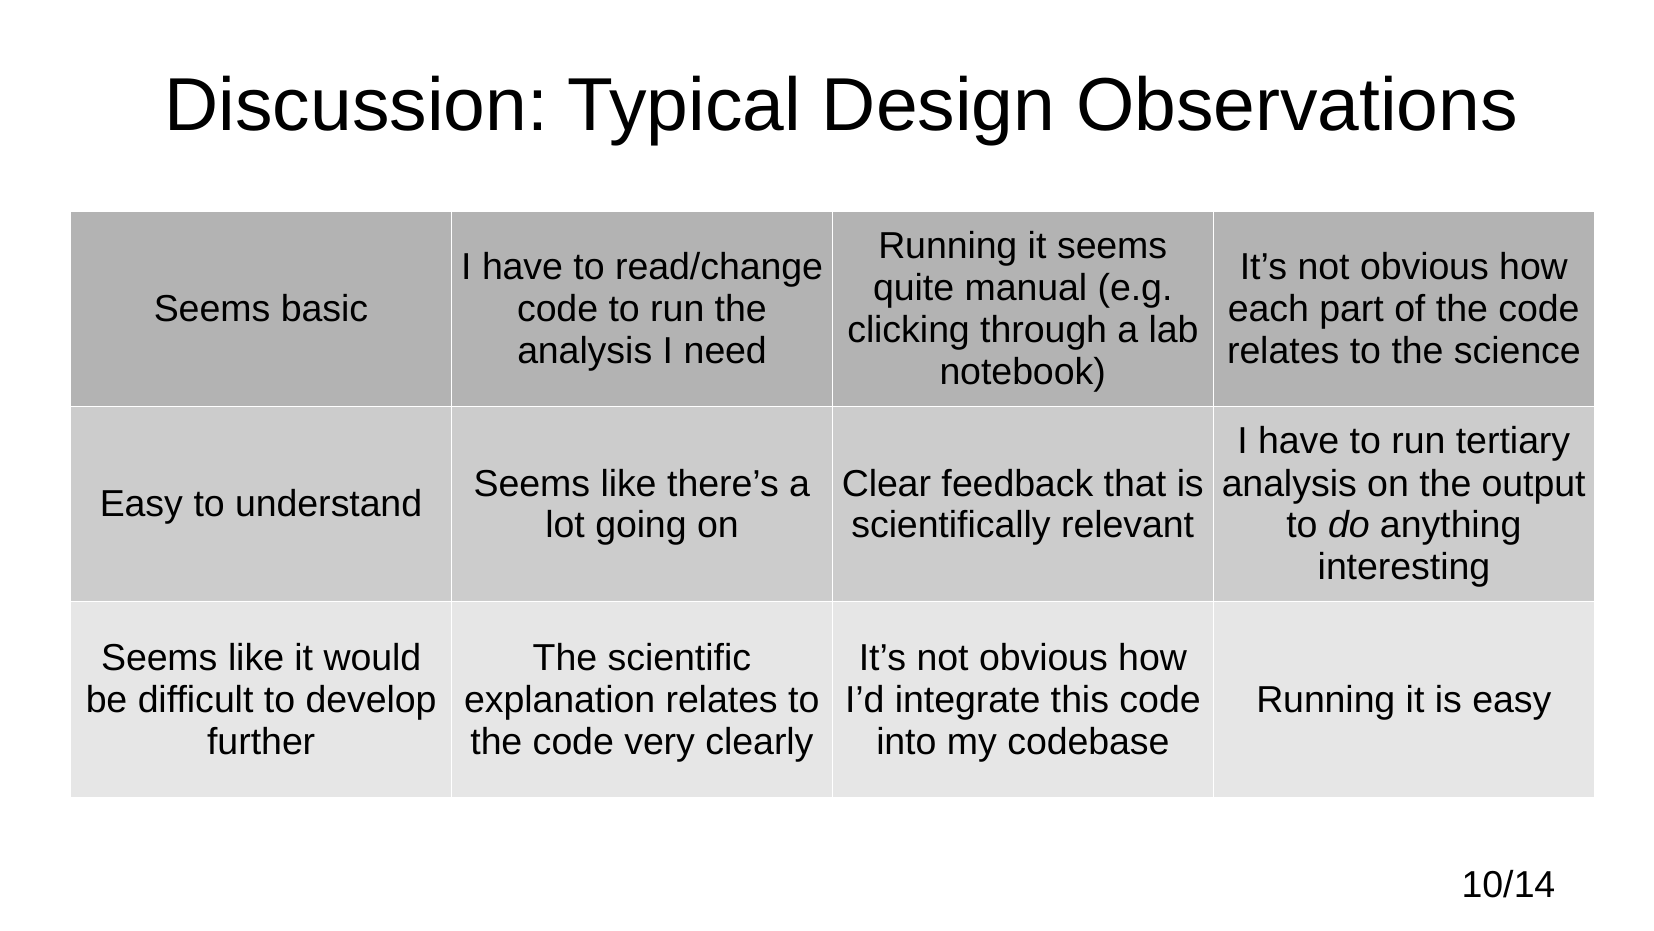

# Discussion: Typical Design Observations
| Seems basic | I have to read/change code to run the analysis I need | Running it seems quite manual (e.g. clicking through a lab notebook) | It’s not obvious how each part of the code relates to the science |
| --- | --- | --- | --- |
| Easy to understand | Seems like there’s a lot going on | Clear feedback that is scientifically relevant | I have to run tertiary analysis on the output to do anything interesting |
| Seems like it would be difficult to develop further | The scientific explanation relates to the code very clearly | It’s not obvious how I’d integrate this code into my codebase | Running it is easy |